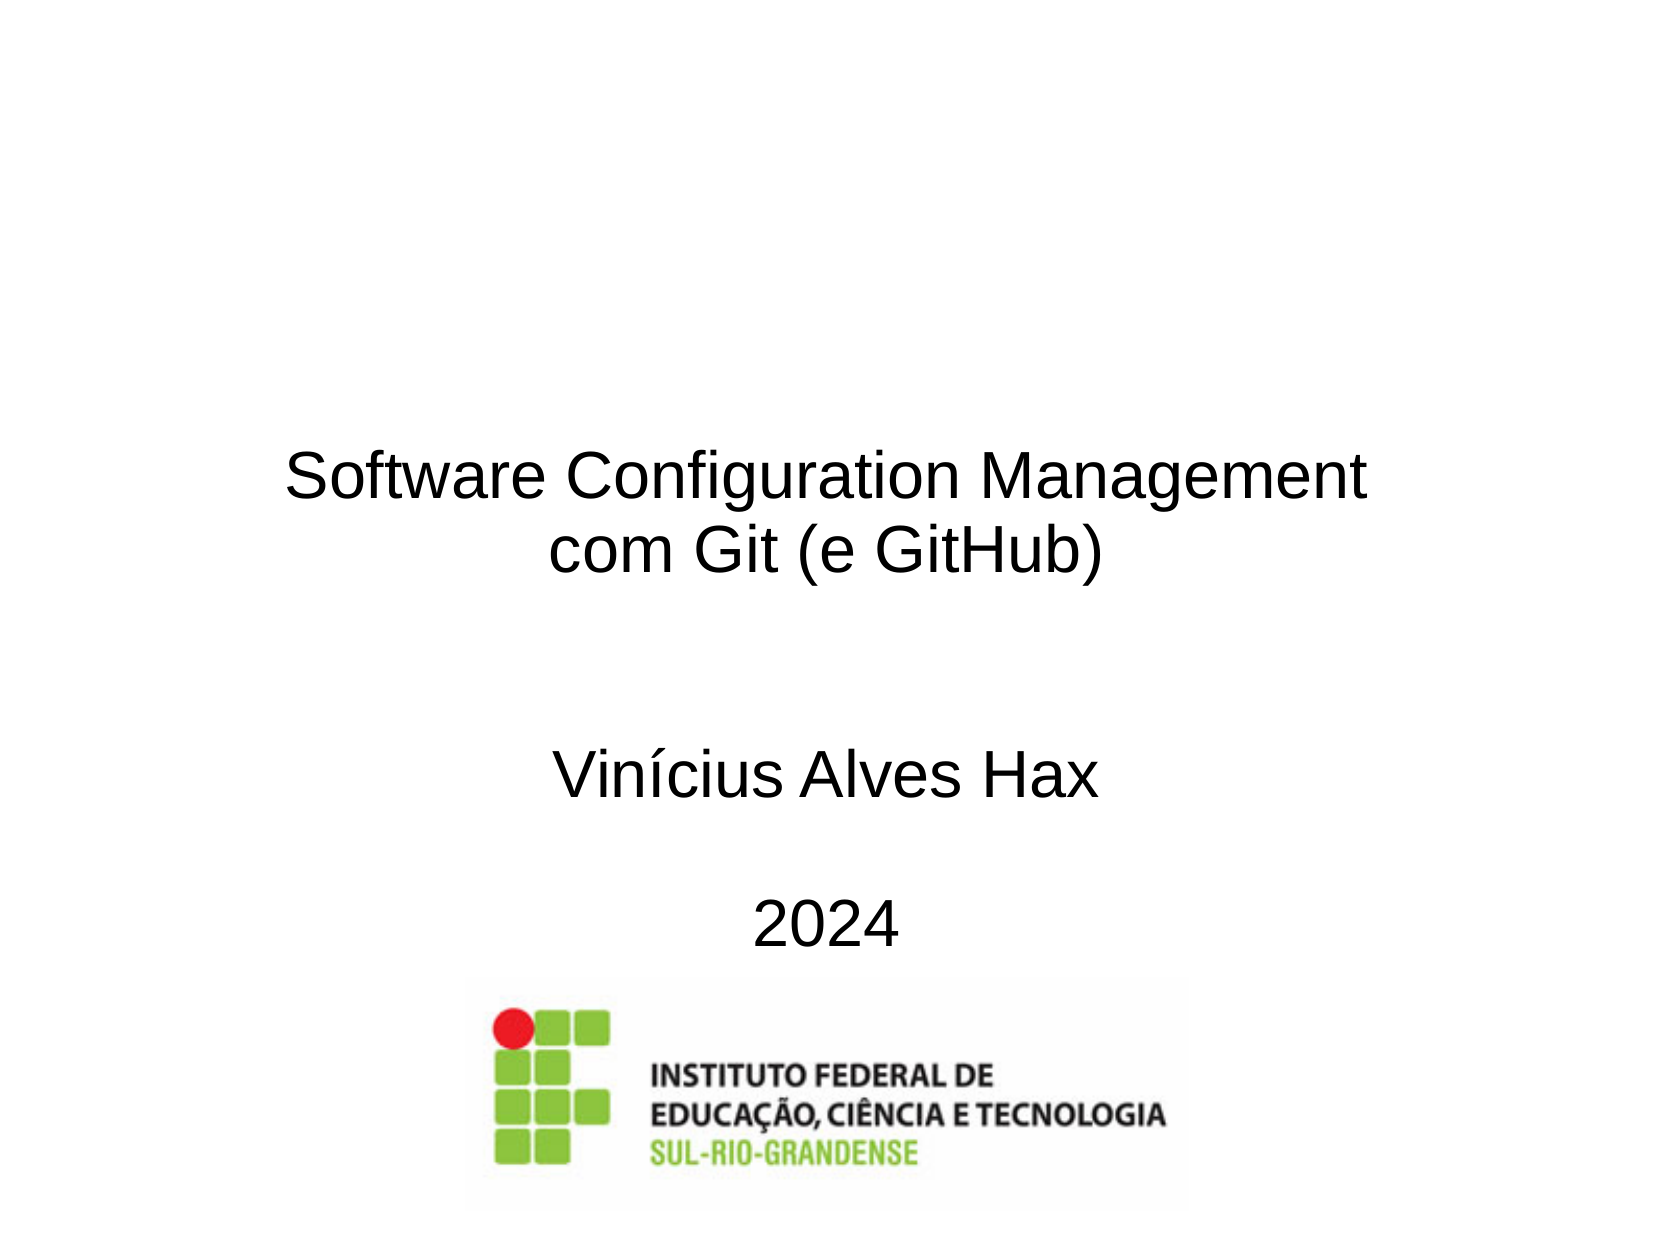

#
Software Configuration Management
com Git (e GitHub)
Vinícius Alves Hax
2024